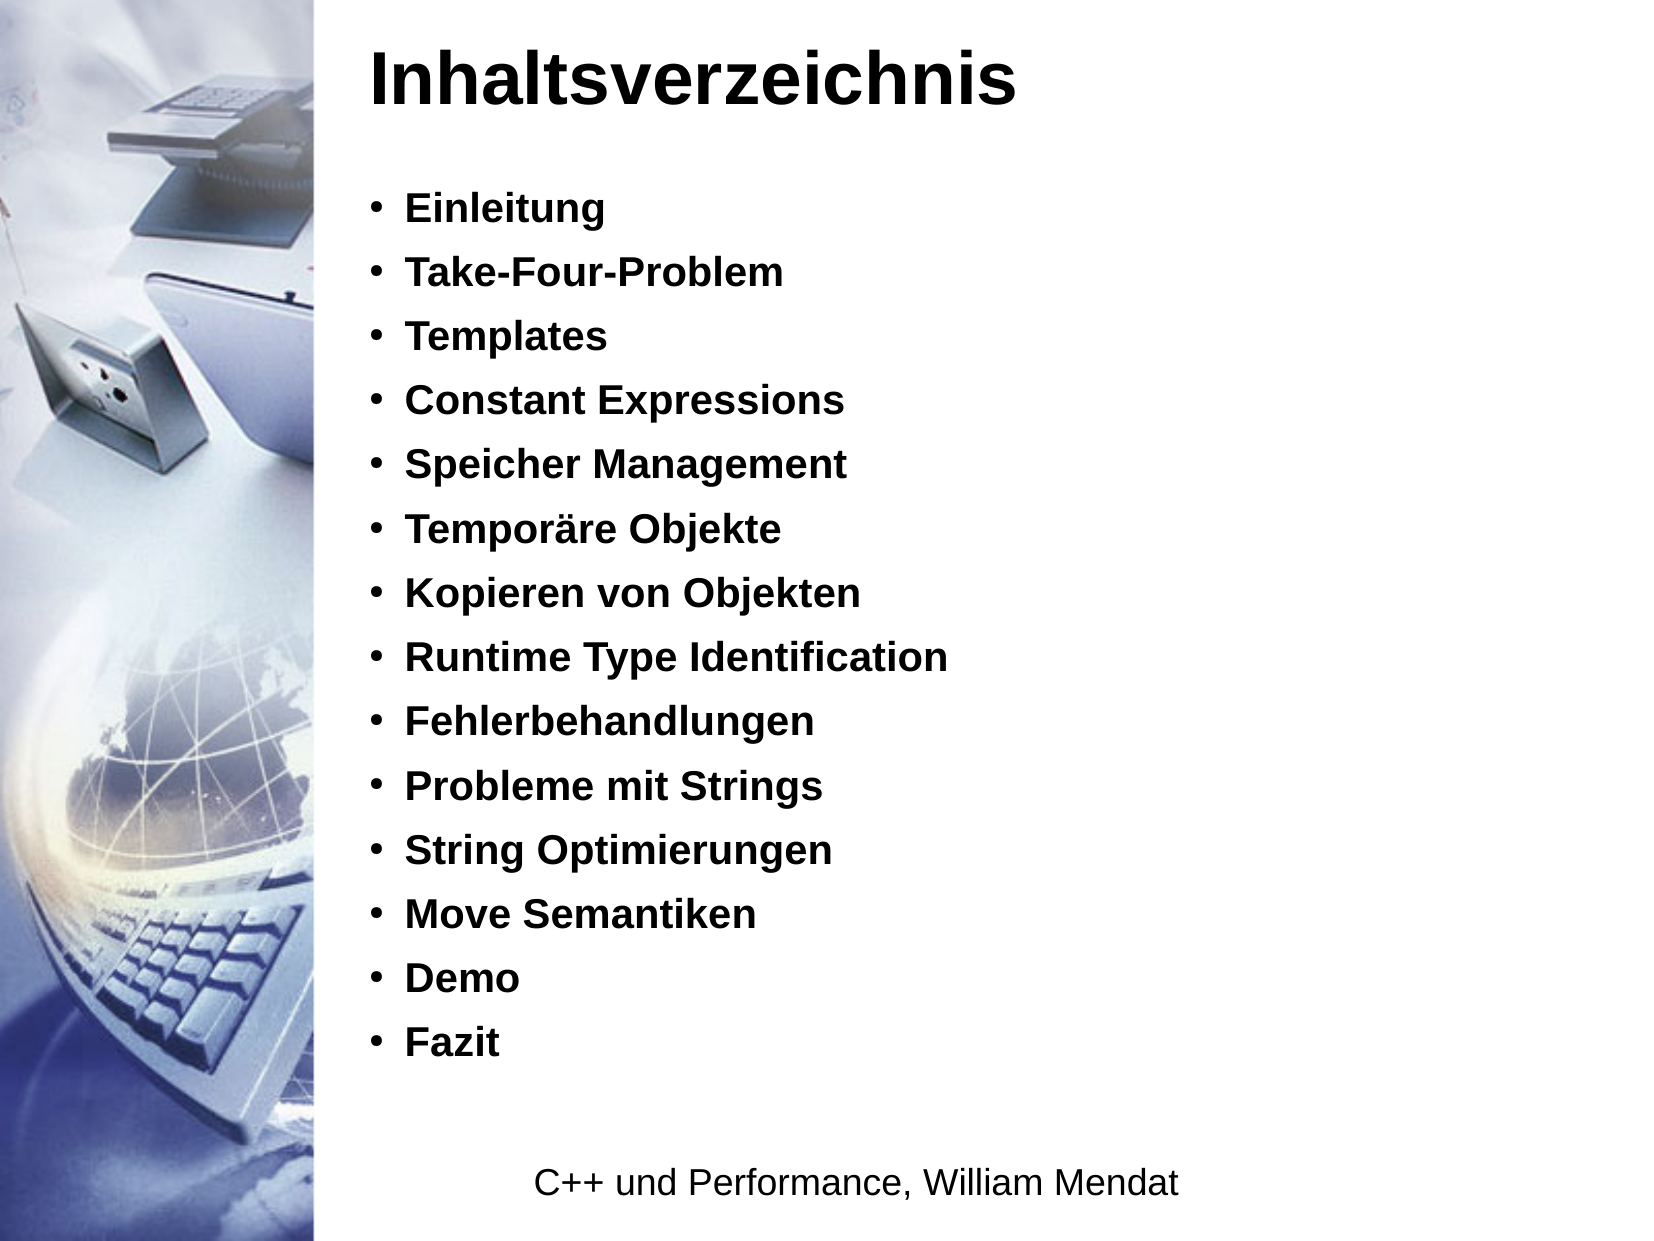

Inhaltsverzeichnis
Einleitung
Take-Four-Problem
Templates
Constant Expressions
Speicher Management
Temporäre Objekte
Kopieren von Objekten
Runtime Type Identification
Fehlerbehandlungen
Probleme mit Strings
String Optimierungen
Move Semantiken
Demo
Fazit
C++ und Performance, William Mendat